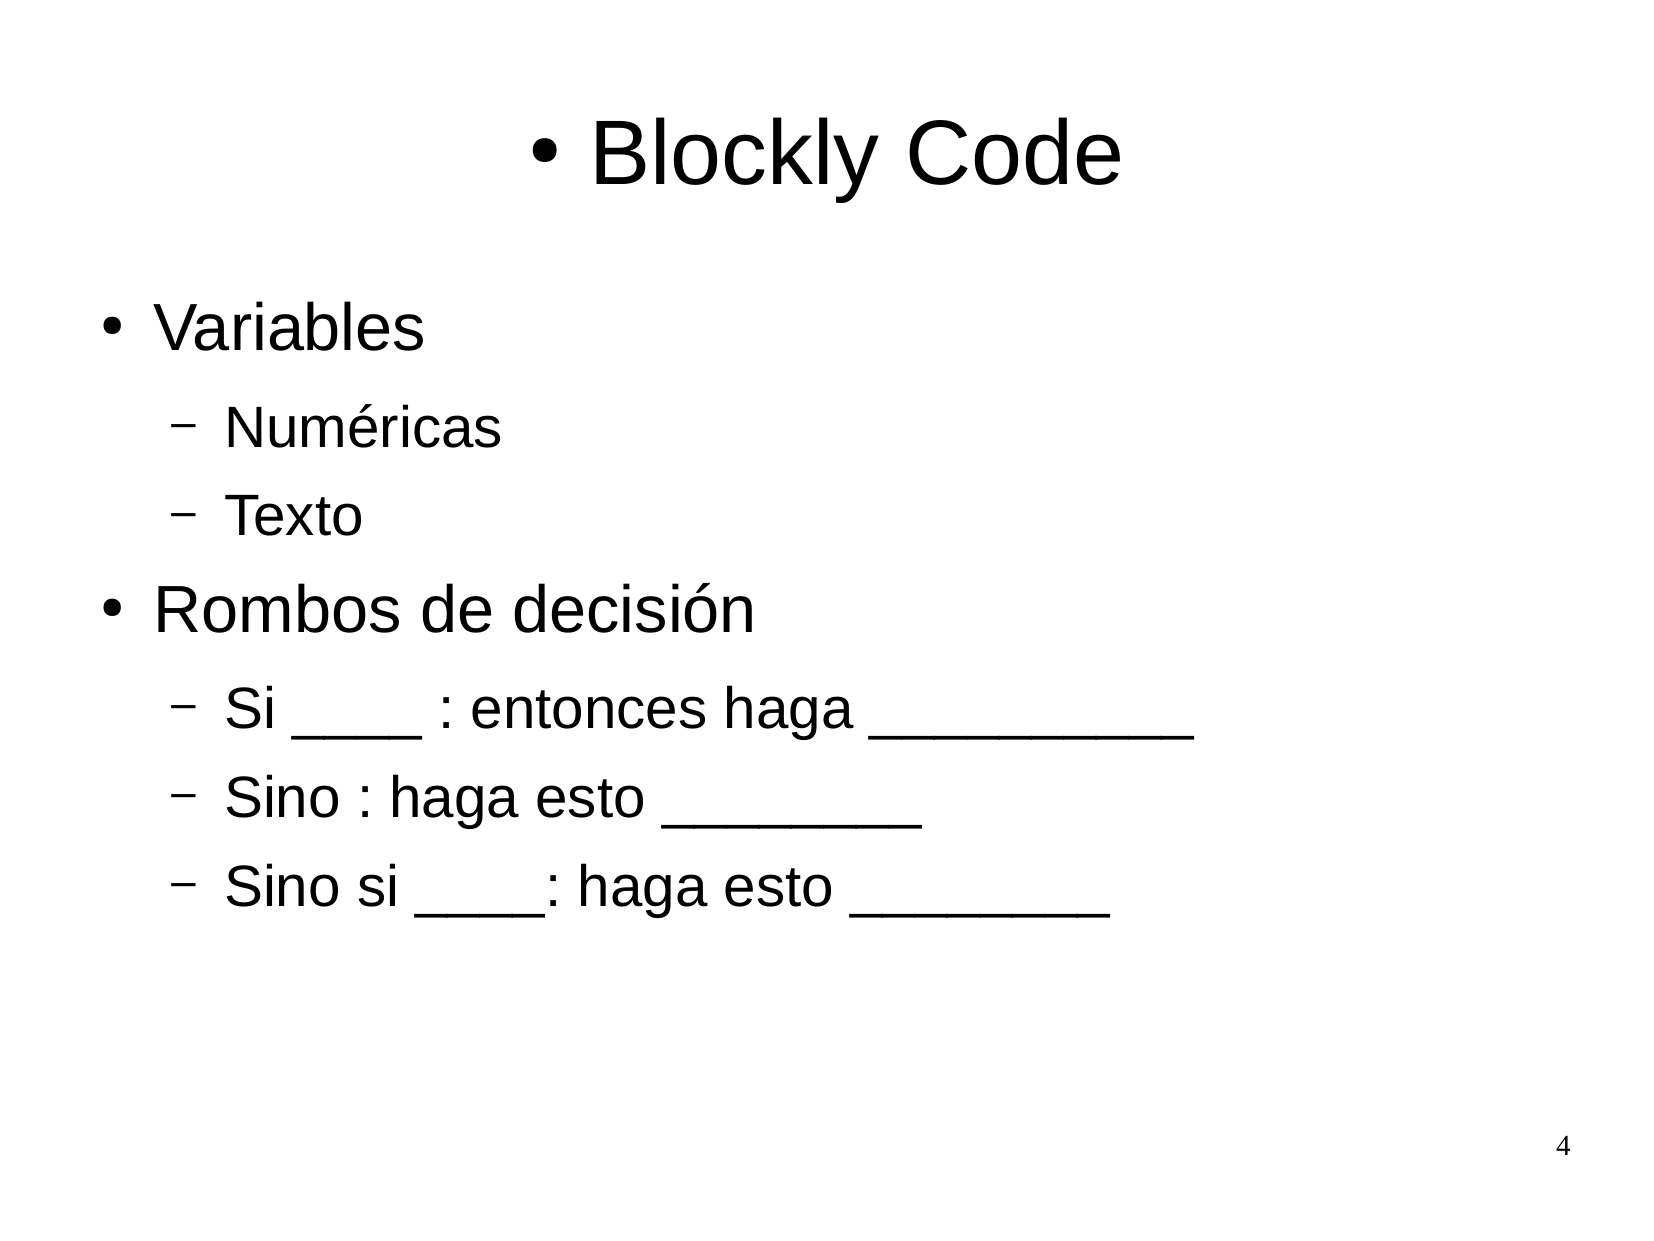

# Blockly Code
Variables
Numéricas
Texto
Rombos de decisión
Si ____ : entonces haga __________
Sino : haga esto ________
Sino si ____: haga esto ________
4